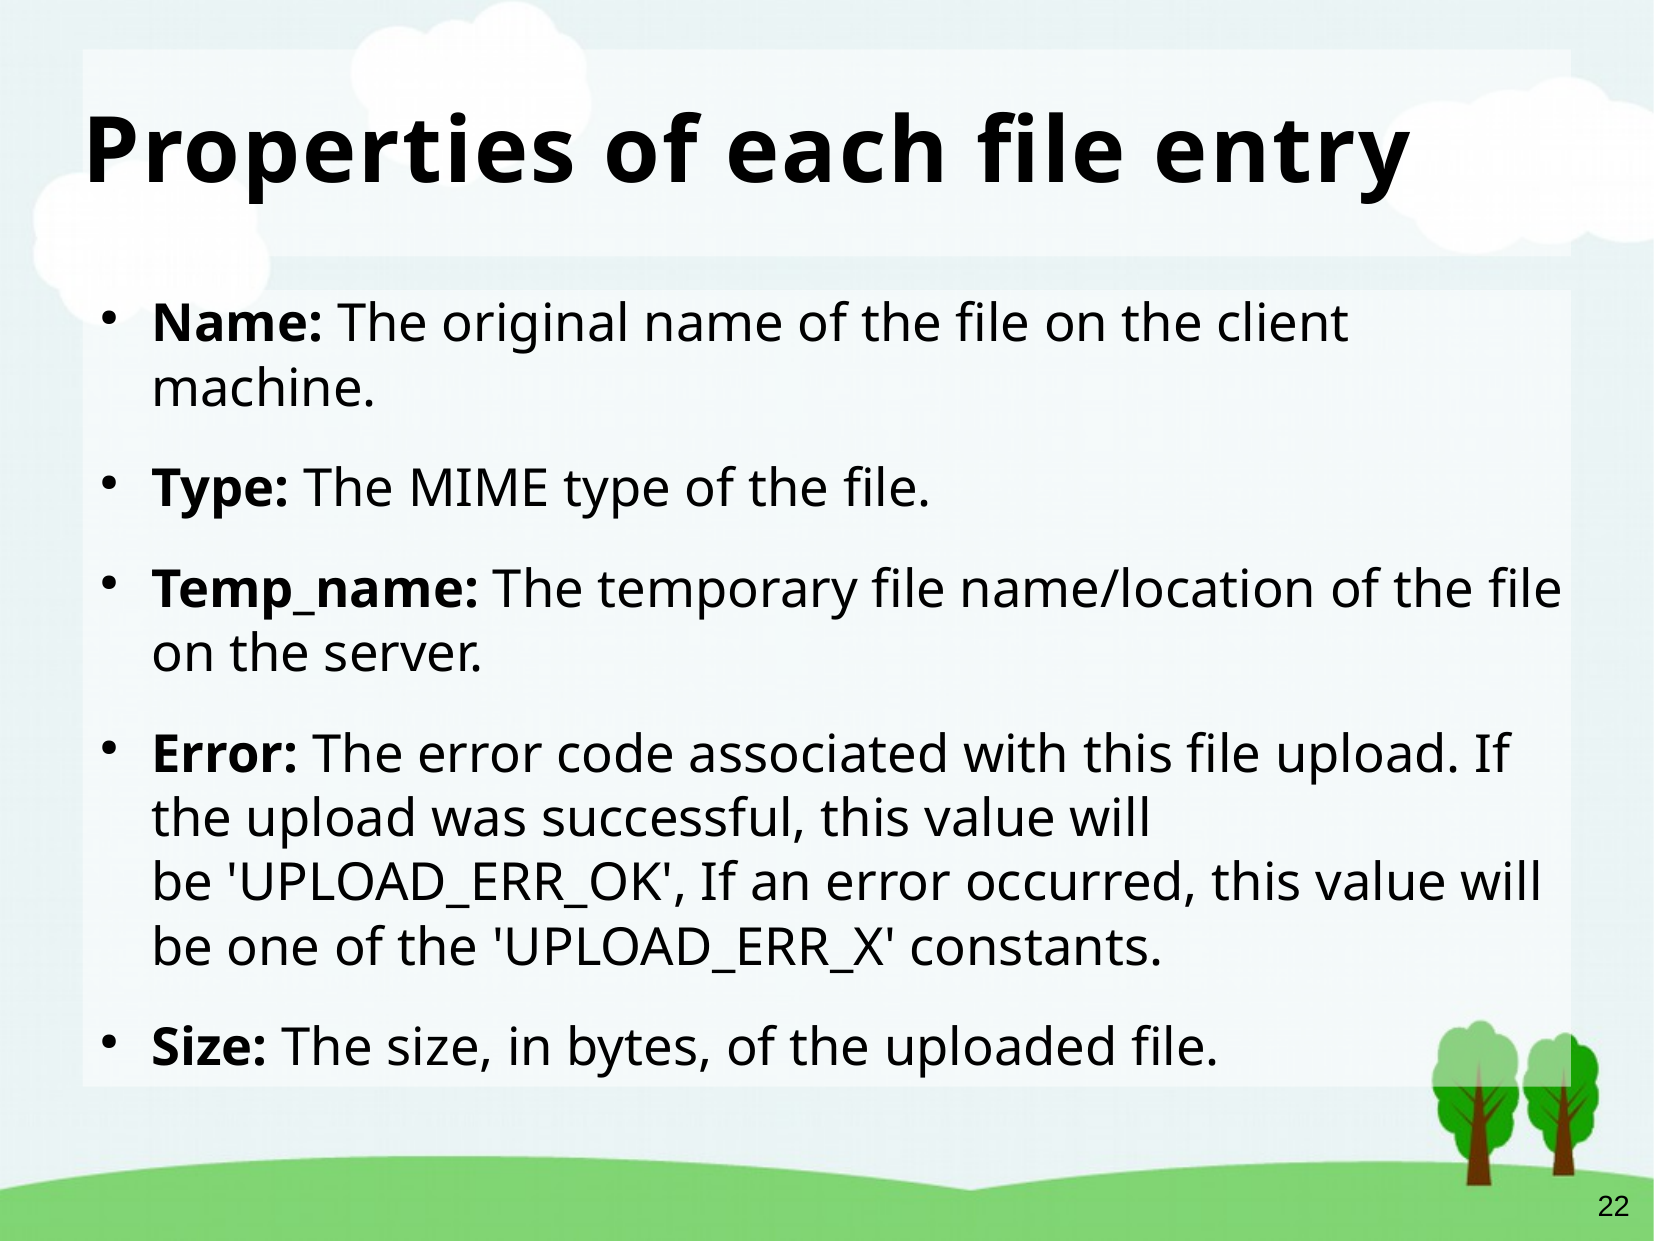

# Properties of each file entry
Name: The original name of the file on the client machine.
Type: The MIME type of the file.
Temp_name: The temporary file name/location of the file on the server.
Error: The error code associated with this file upload. If the upload was successful, this value will be 'UPLOAD_ERR_OK', If an error occurred, this value will be one of the 'UPLOAD_ERR_X' constants.
Size: The size, in bytes, of the uploaded file.
22